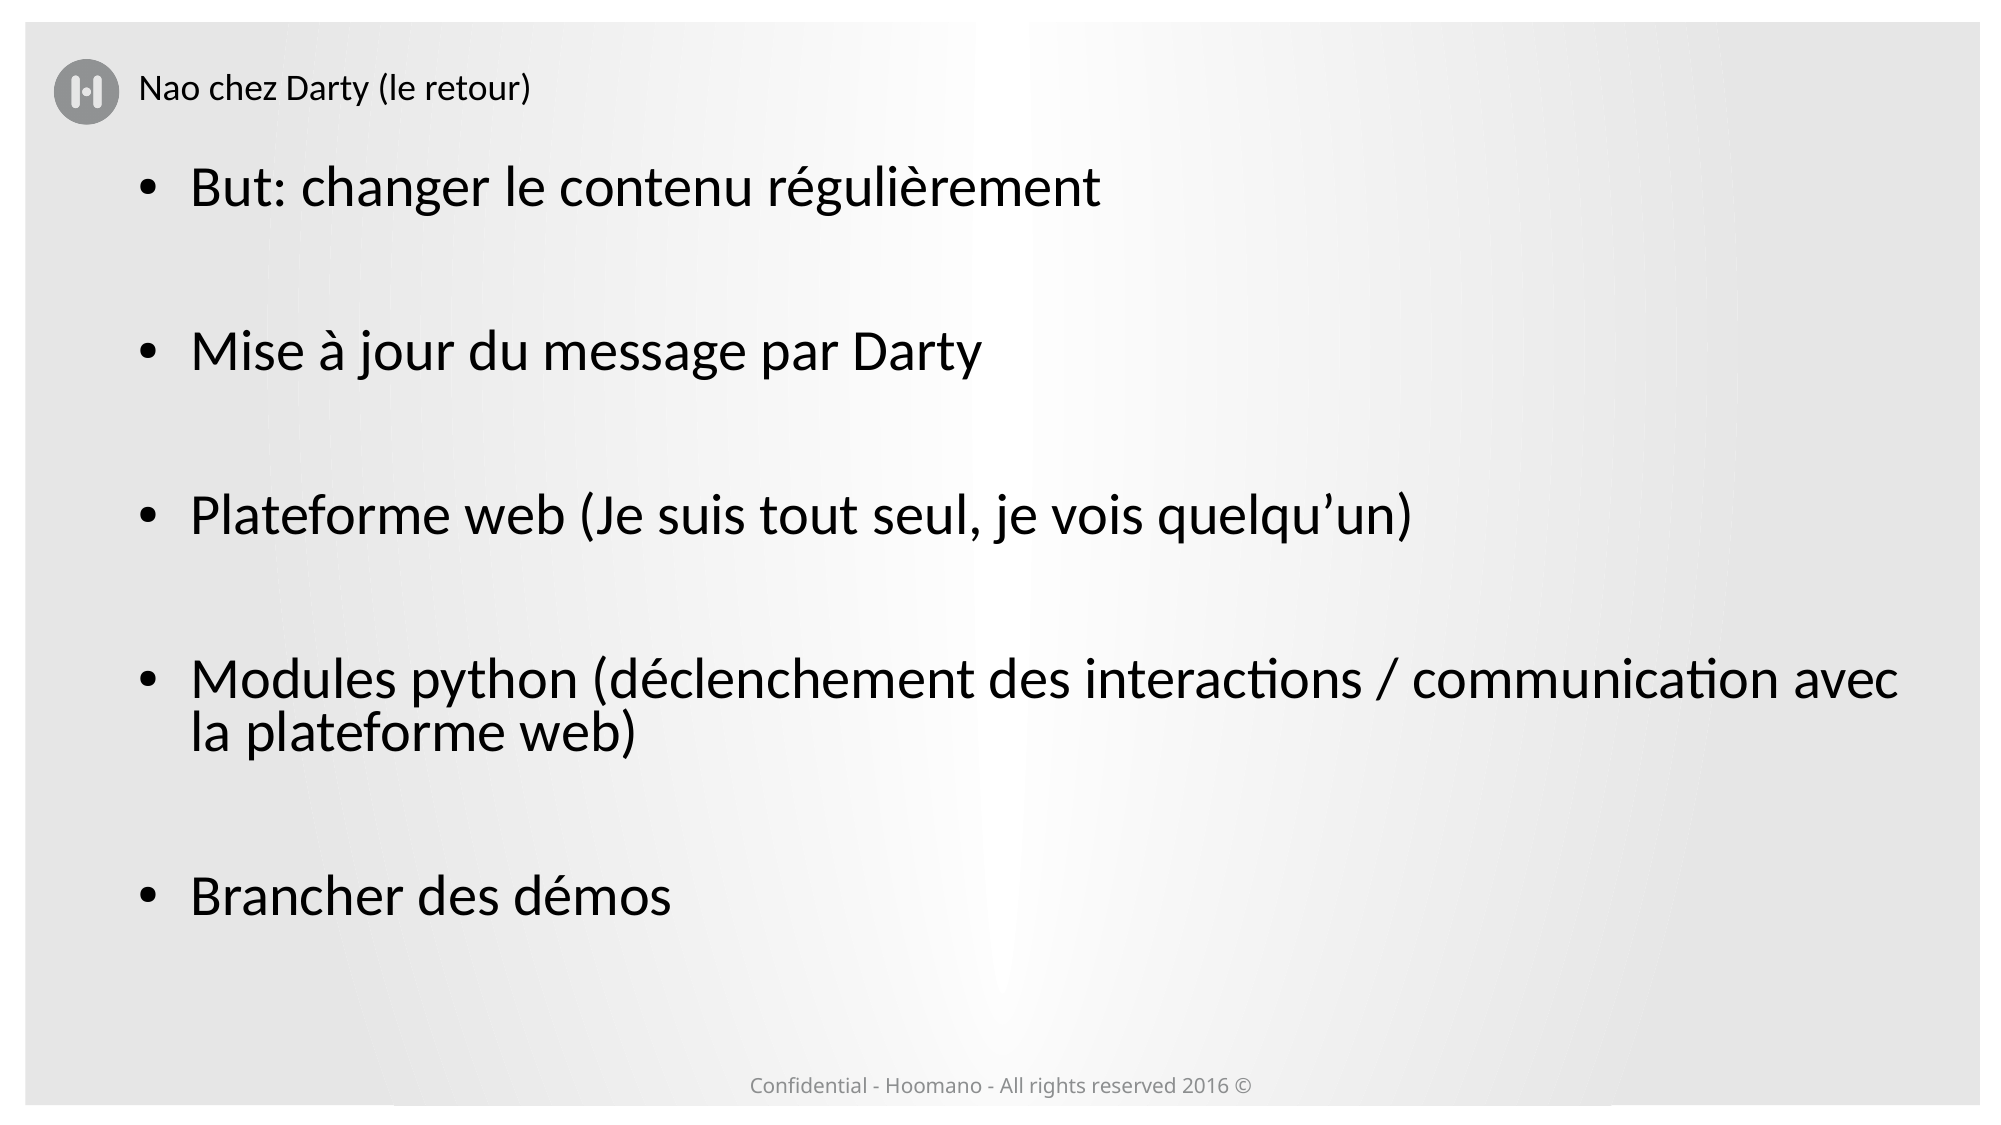

# Nao chez Darty (le retour)
But: changer le contenu régulièrement
Mise à jour du message par Darty
Plateforme web (Je suis tout seul, je vois quelqu’un)
Modules python (déclenchement des interactions / communication avec la plateforme web)
Brancher des démos